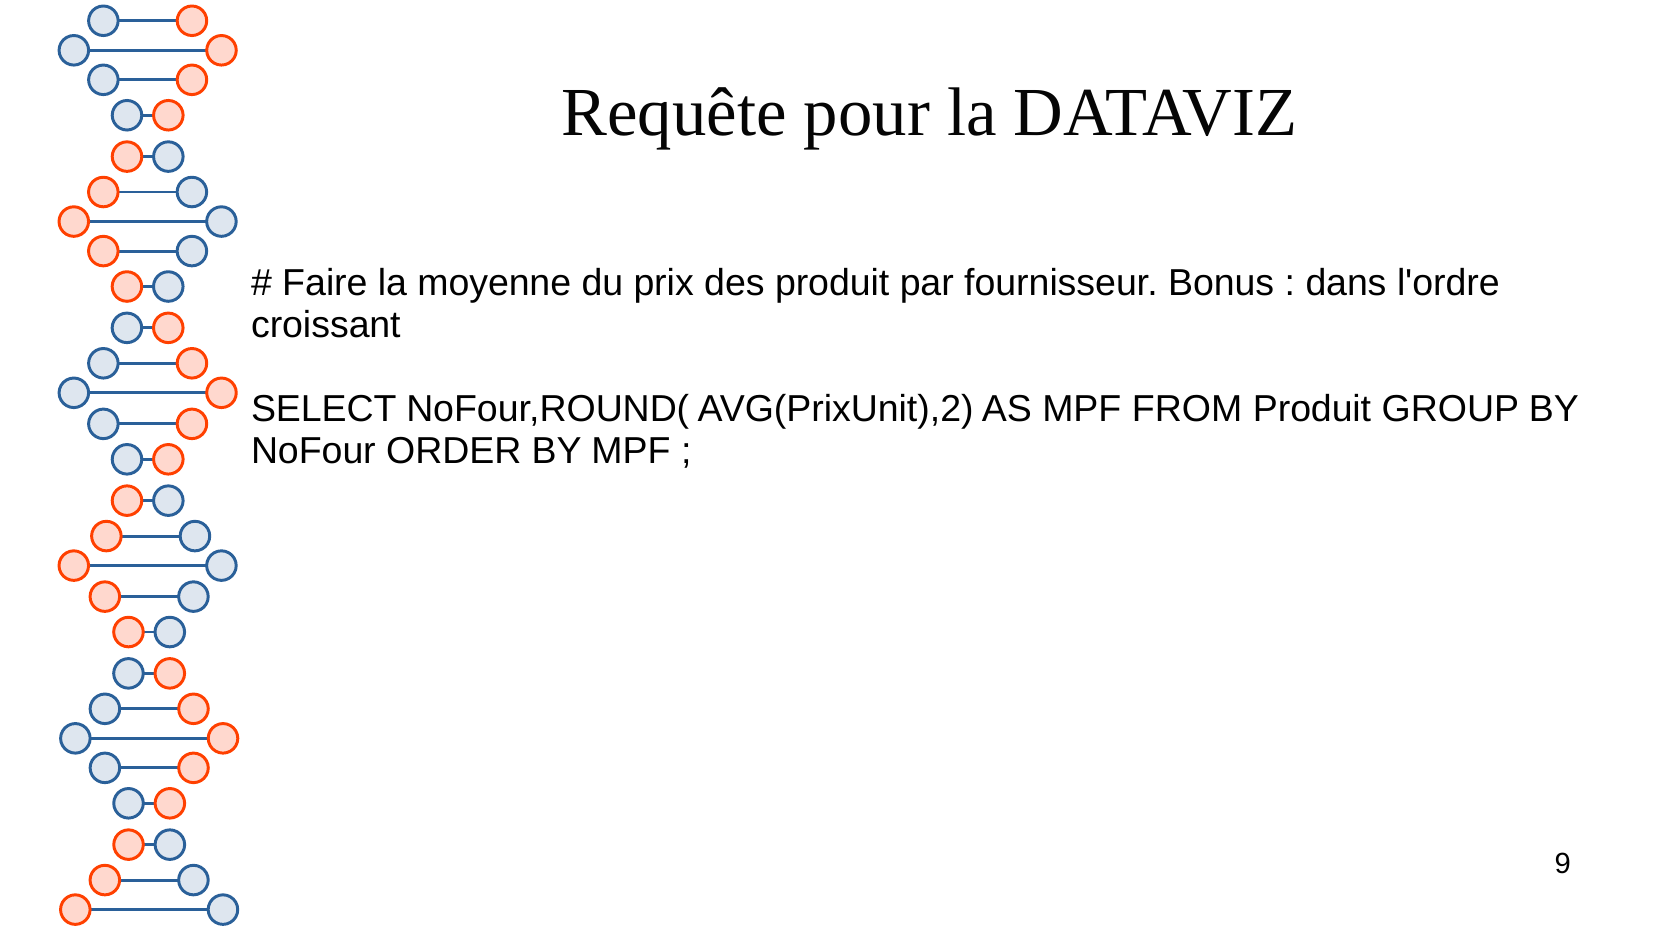

# Requête pour la DATAVIZ
# Faire la moyenne du prix des produit par fournisseur. Bonus : dans l'ordre croissant
SELECT NoFour,ROUND( AVG(PrixUnit),2) AS MPF FROM Produit GROUP BY NoFour ORDER BY MPF ;
9